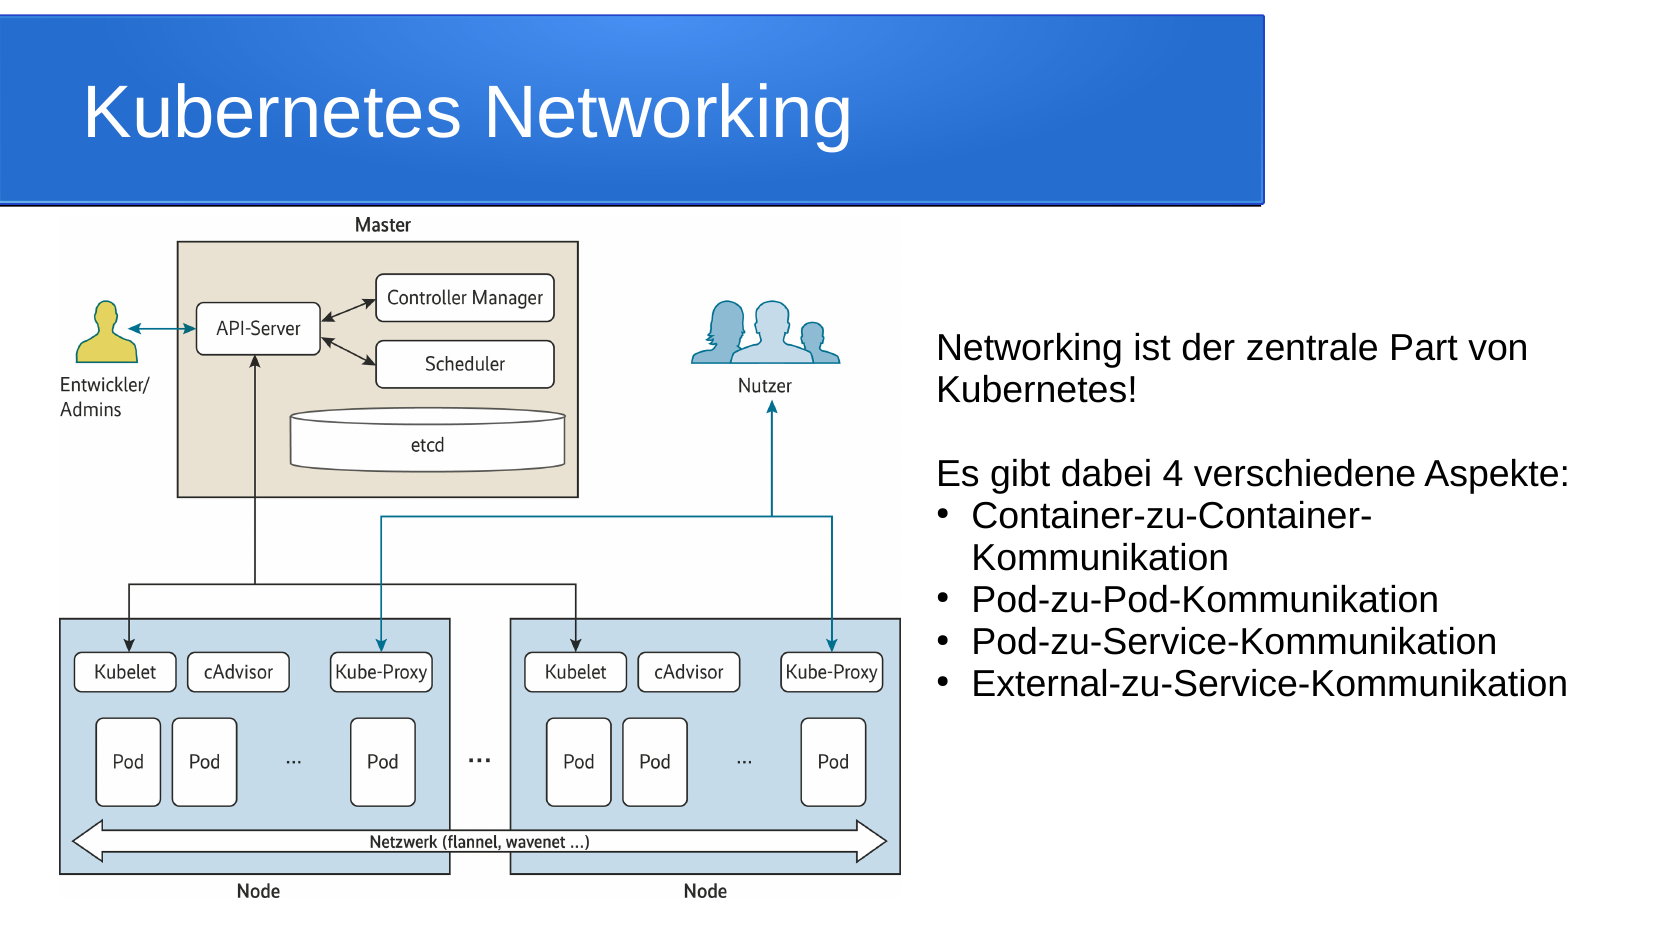

# Kubernetes Networking
Networking ist der zentrale Part von Kubernetes!
Es gibt dabei 4 verschiedene Aspekte:
Container-zu-Container-Kommunikation
Pod-zu-Pod-Kommunikation
Pod-zu-Service-Kommunikation
External-zu-Service-Kommunikation